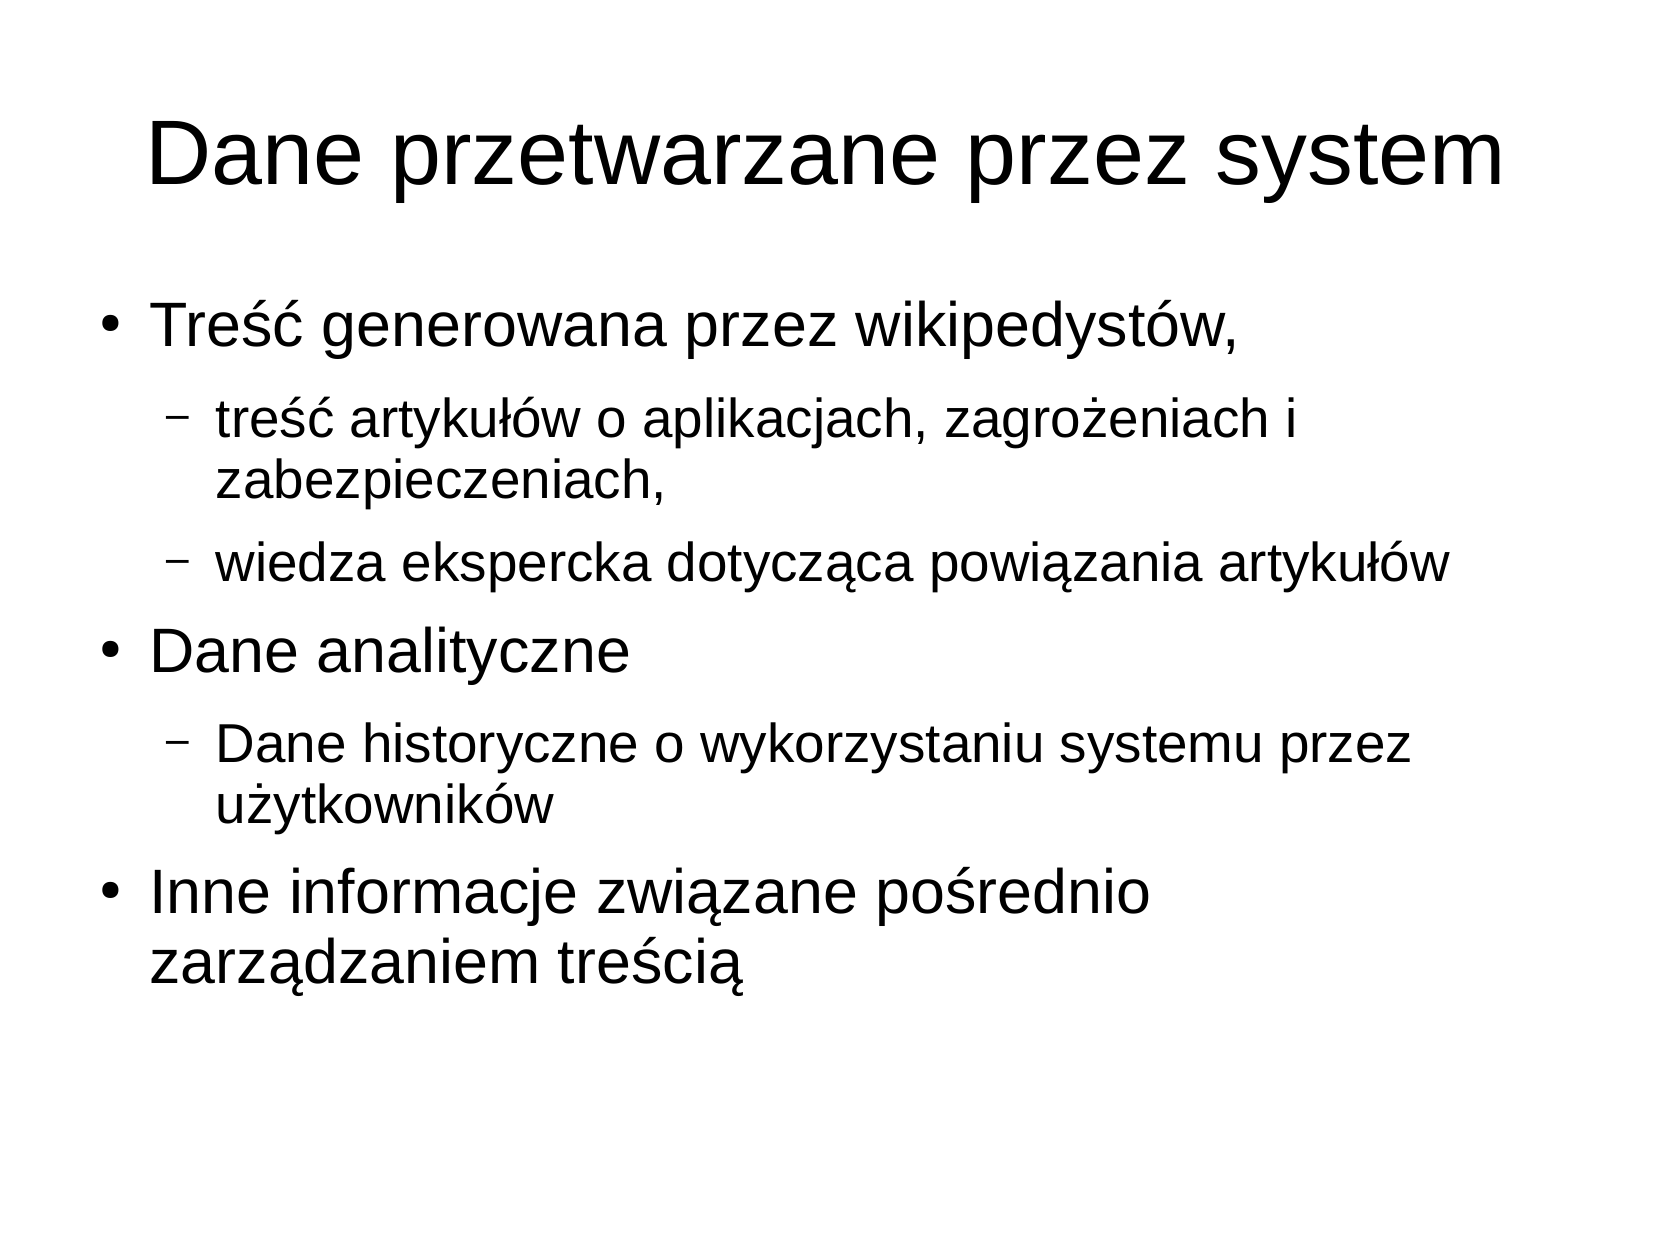

# Dane przetwarzane przez system
Treść generowana przez wikipedystów,
treść artykułów o aplikacjach, zagrożeniach i zabezpieczeniach,
wiedza ekspercka dotycząca powiązania artykułów
Dane analityczne
Dane historyczne o wykorzystaniu systemu przez użytkowników
Inne informacje związane pośrednio zarządzaniem treścią